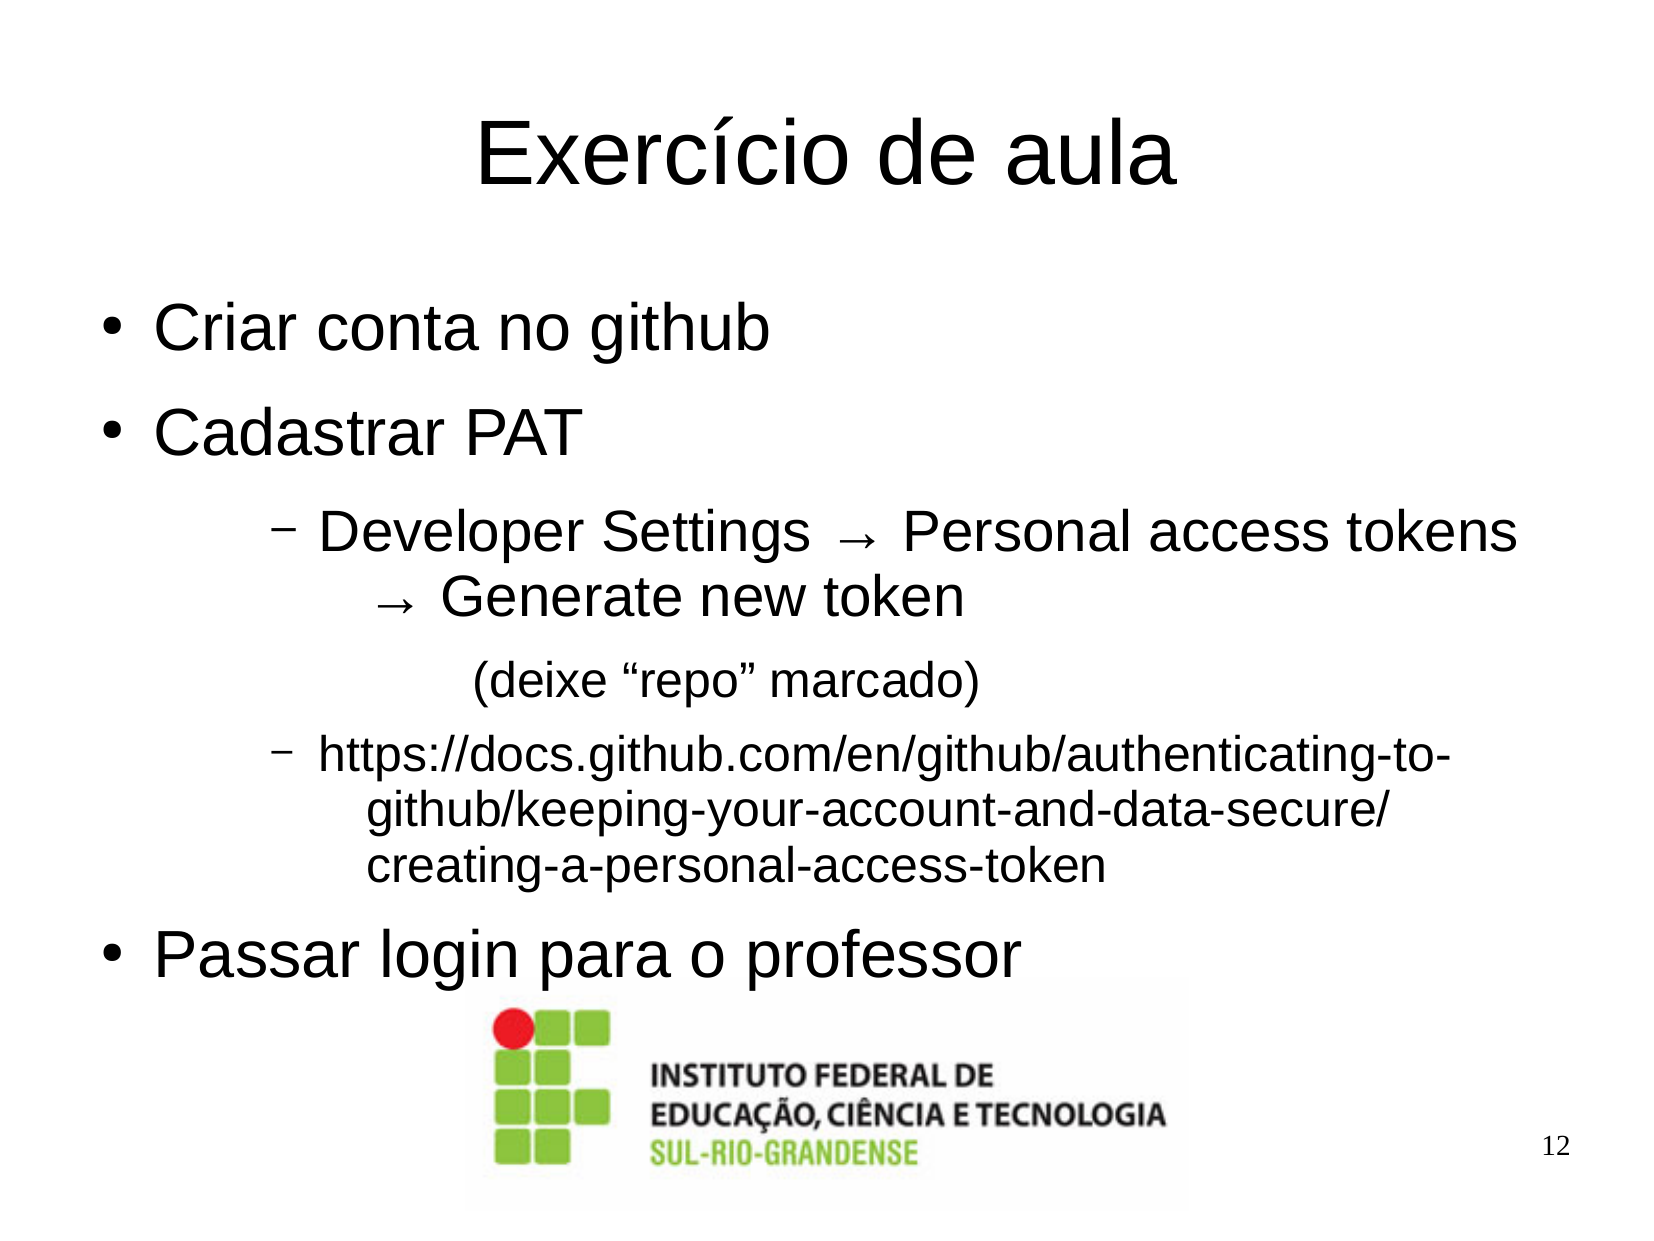

# Exercício de aula
Criar conta no github
Cadastrar PAT
Developer Settings → Personal access tokens → Generate new token
(deixe “repo” marcado)
https://docs.github.com/en/github/authenticating-to-github/keeping-your-account-and-data-secure/creating-a-personal-access-token
Passar login para o professor
12